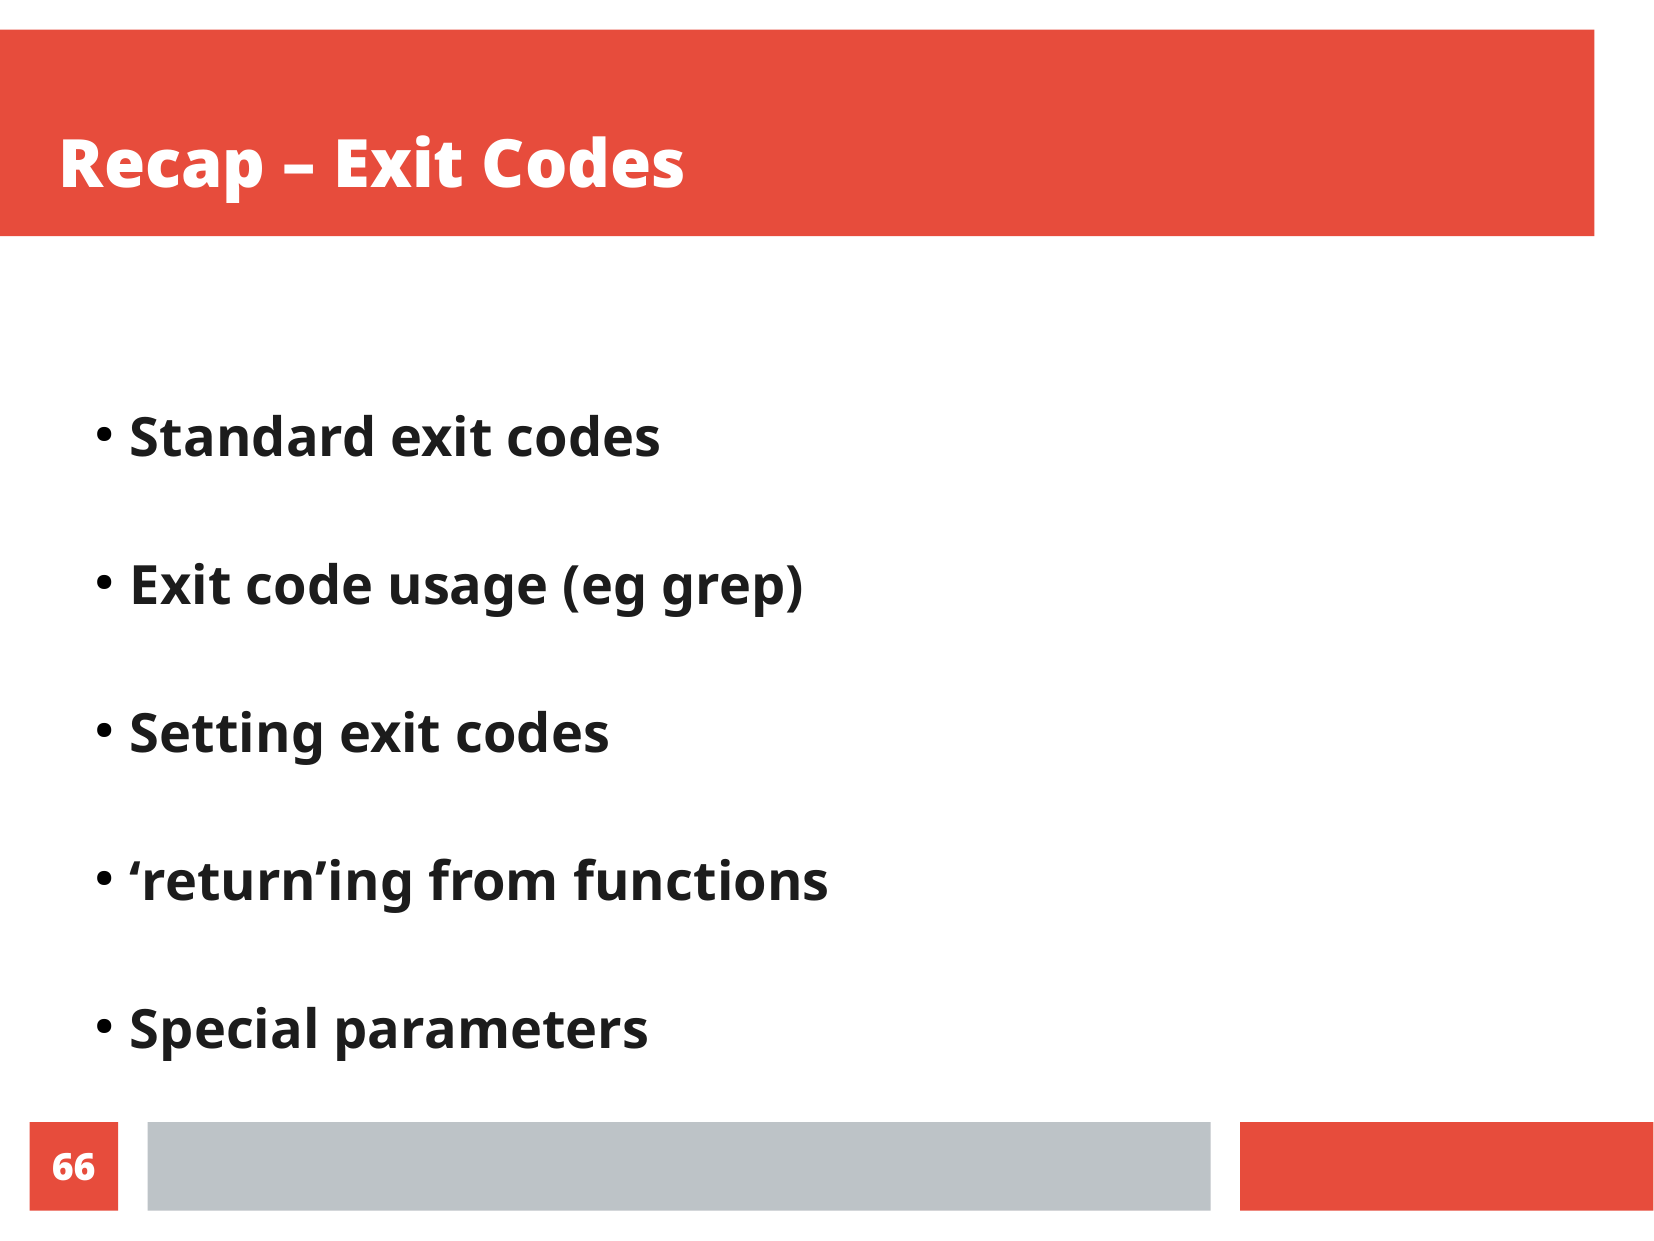

# Recap – Exit Codes
Standard exit codes
Exit code usage (eg grep)
Setting exit codes
‘return’ing from functions
Special parameters
66